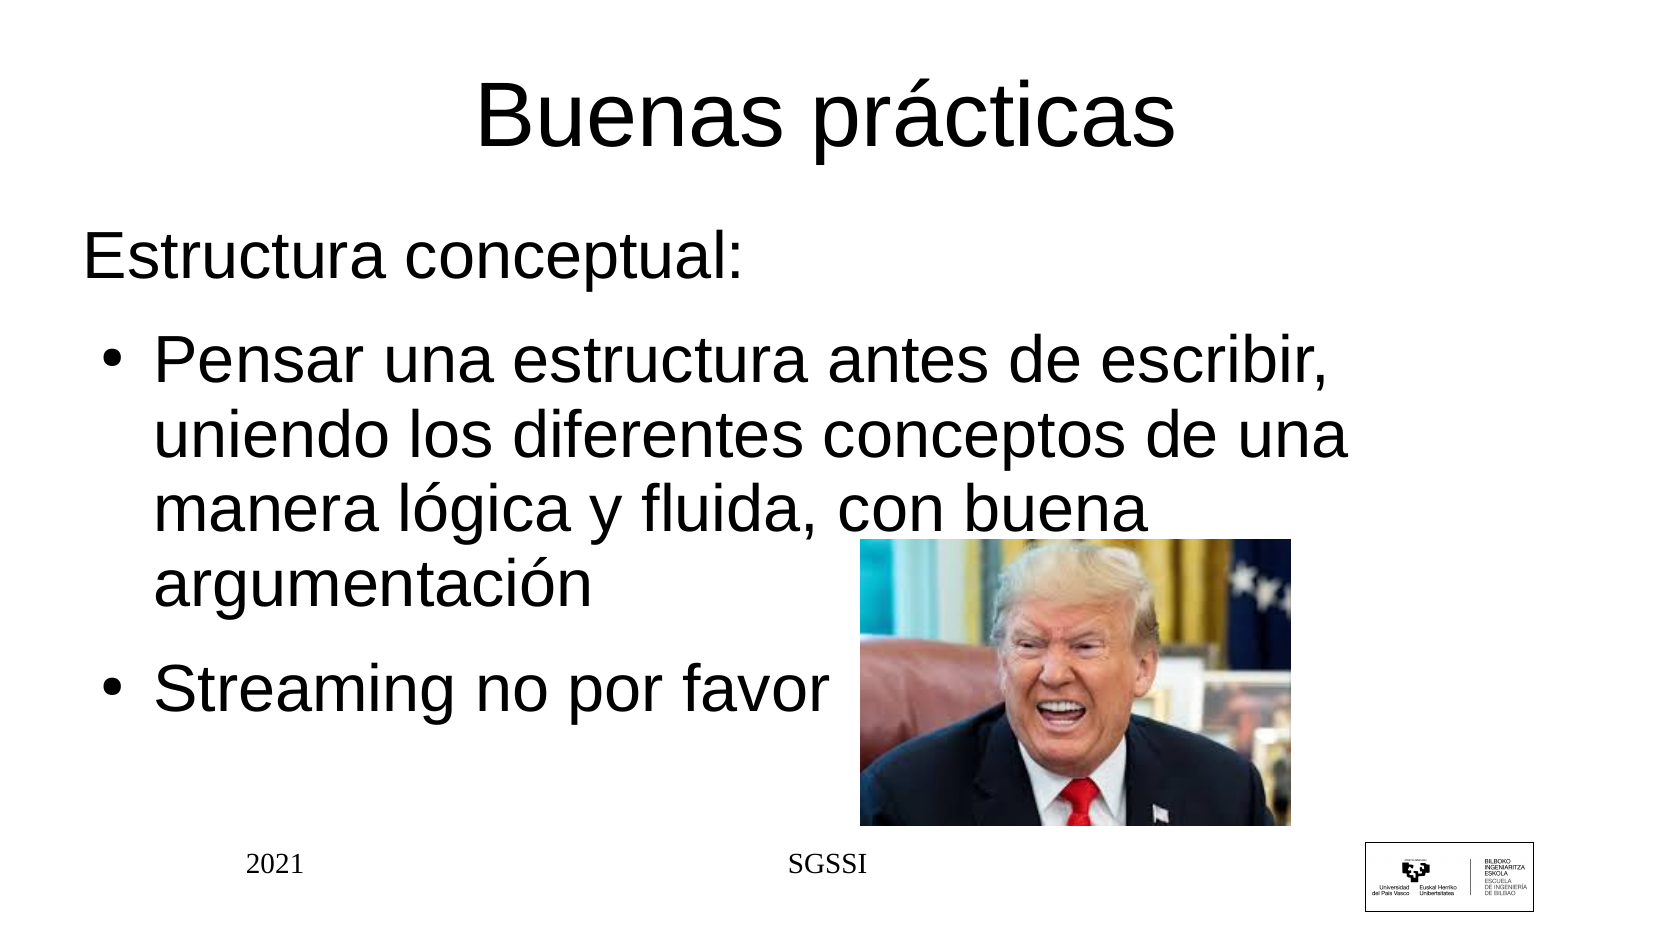

# Buenas prácticas
Estructura conceptual:
Pensar una estructura antes de escribir, uniendo los diferentes conceptos de una manera lógica y fluida, con buena argumentación
Streaming no por favor